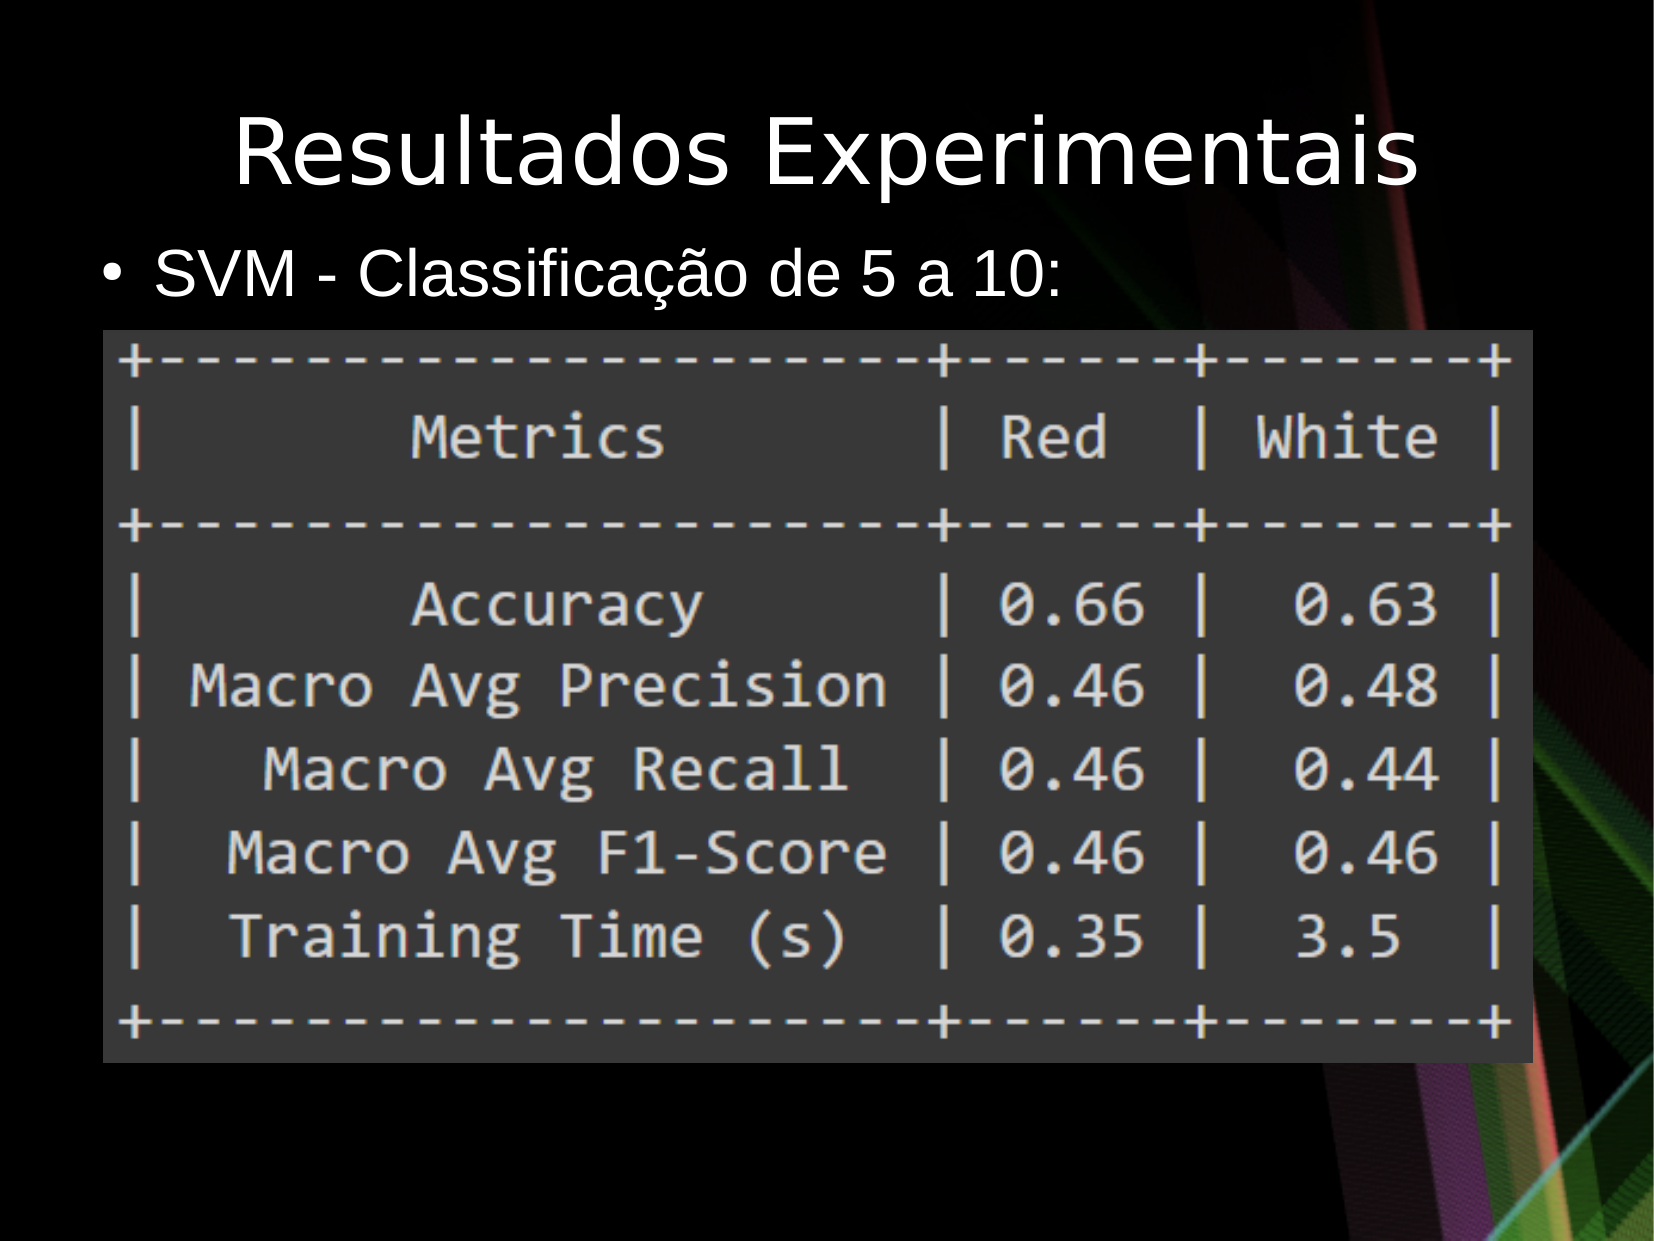

# Resultados Experimentais
SVM - Classificação de 5 a 10: